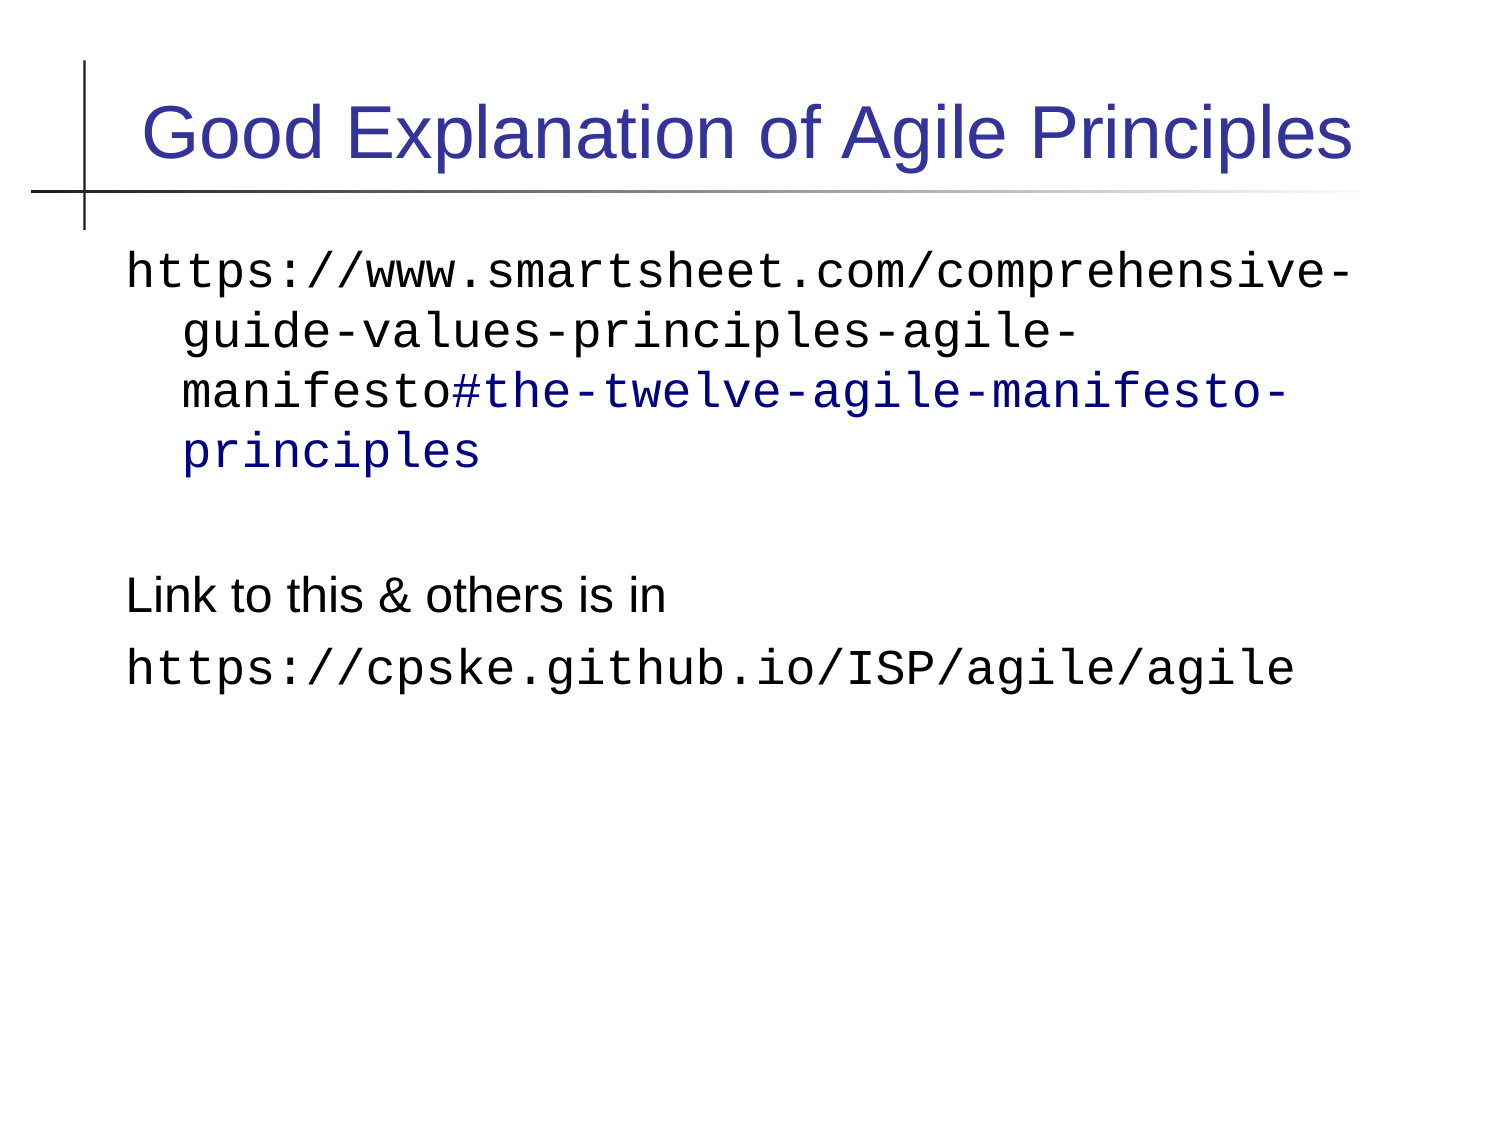

# Good Explanation of Agile Principles
https://www.smartsheet.com/comprehensive-guide-values-principles-agile-manifesto#the-twelve-agile-manifesto-principles
Link to this & others is in
https://cpske.github.io/ISP/agile/agile